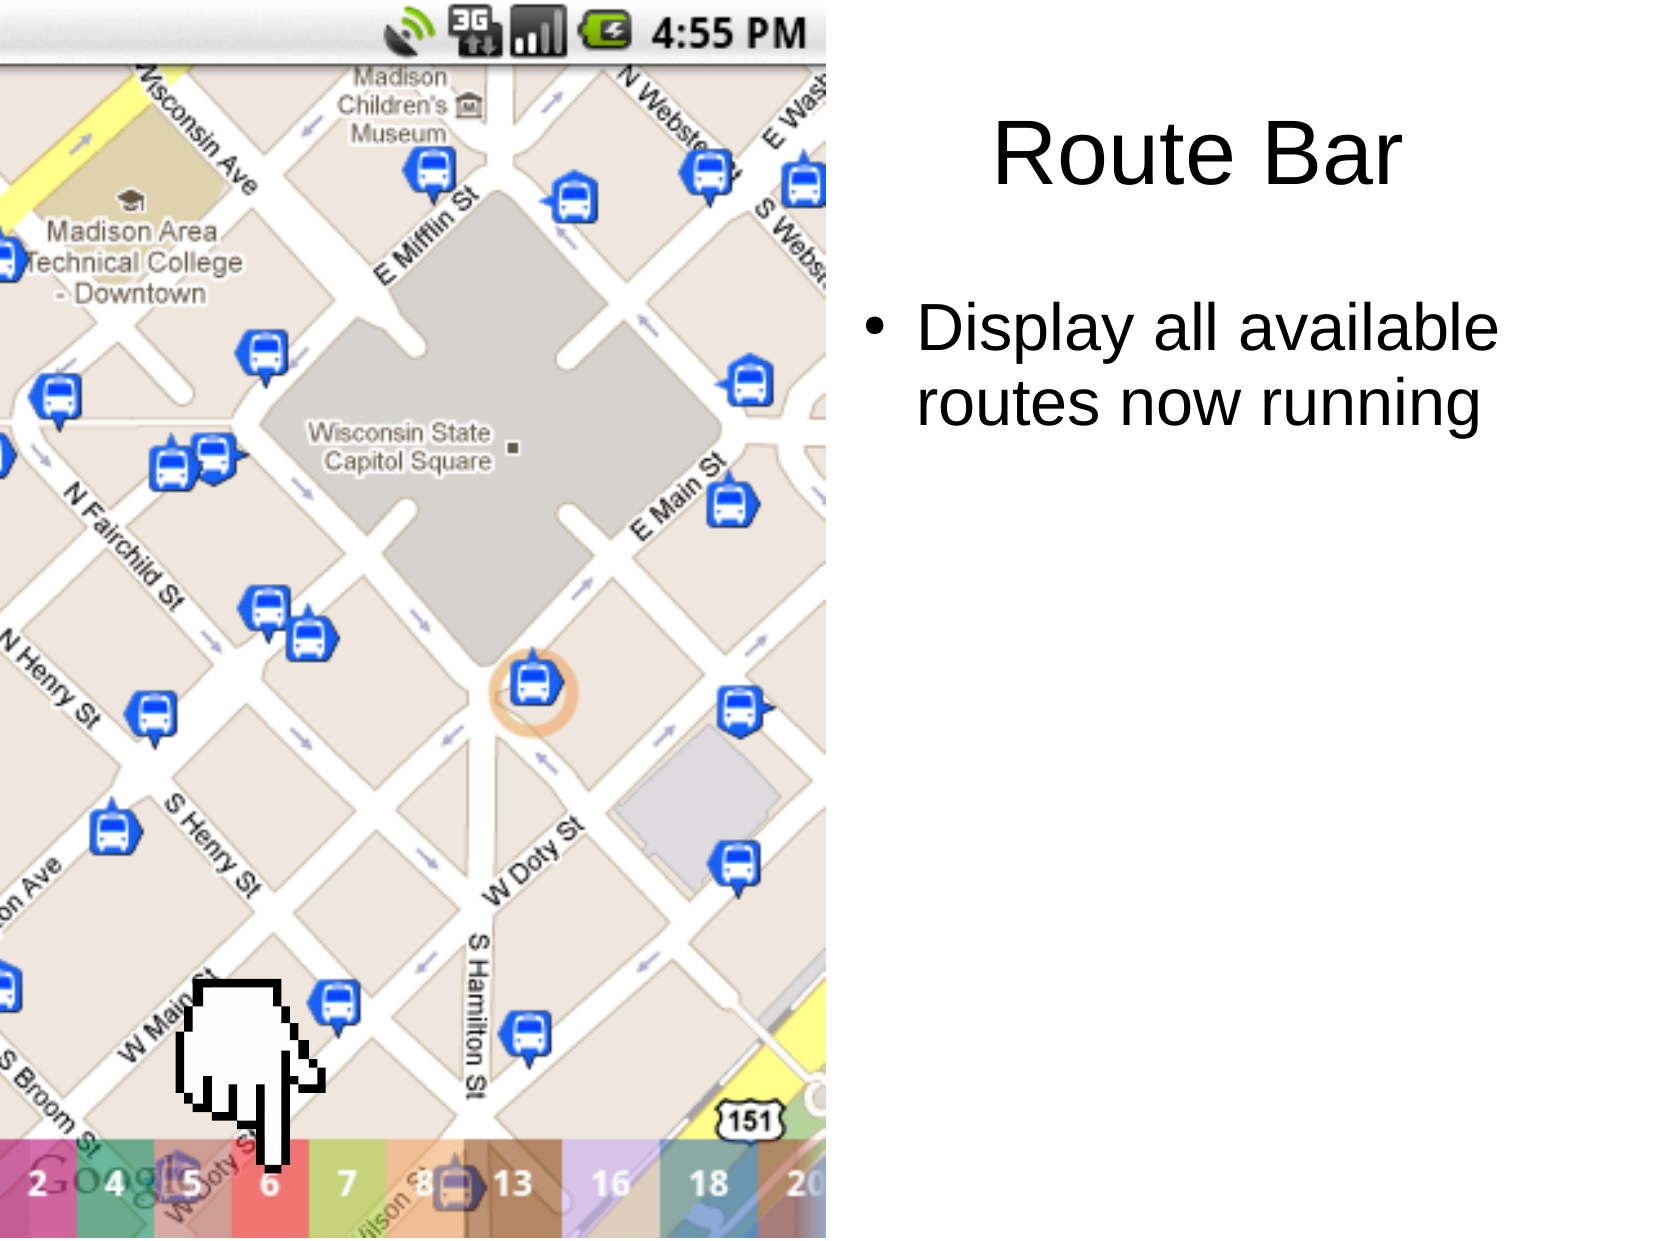

# Route Bar
Display all available routes now running